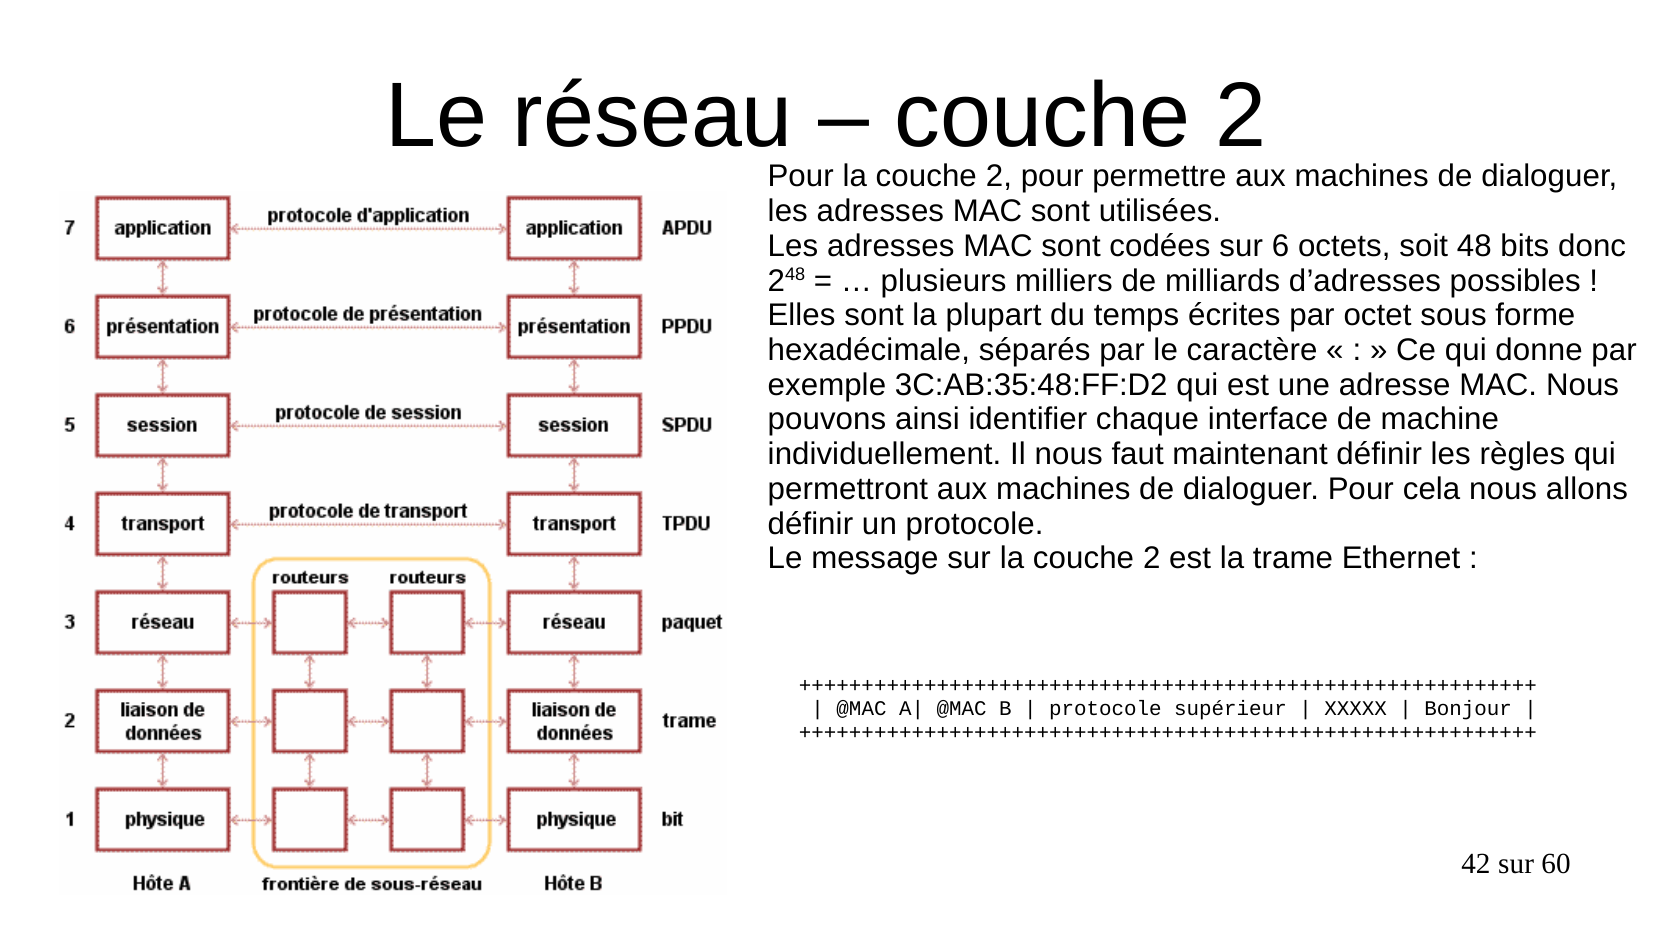

# Le réseau – couche 2
Pour la couche 2, pour permettre aux machines de dialoguer, les adresses MAC sont utilisées.
Les adresses MAC sont codées sur 6 octets, soit 48 bits donc 248 = … plusieurs milliers de milliards d’adresses possibles ! Elles sont la plupart du temps écrites par octet sous forme hexadécimale, séparés par le caractère « : » Ce qui donne par exemple 3C:AB:35:48:FF:D2 qui est une adresse MAC. Nous pouvons ainsi identifier chaque interface de machine individuellement. Il nous faut maintenant définir les règles qui permettront aux machines de dialoguer. Pour cela nous allons définir un protocole.
Le message sur la couche 2 est la trame Ethernet :
+++++++++++++++++++++++++++++++++++++++++++++++++++++++++++
 | @MAC A| @MAC B | protocole supérieur | XXXXX | Bonjour |
+++++++++++++++++++++++++++++++++++++++++++++++++++++++++++
42